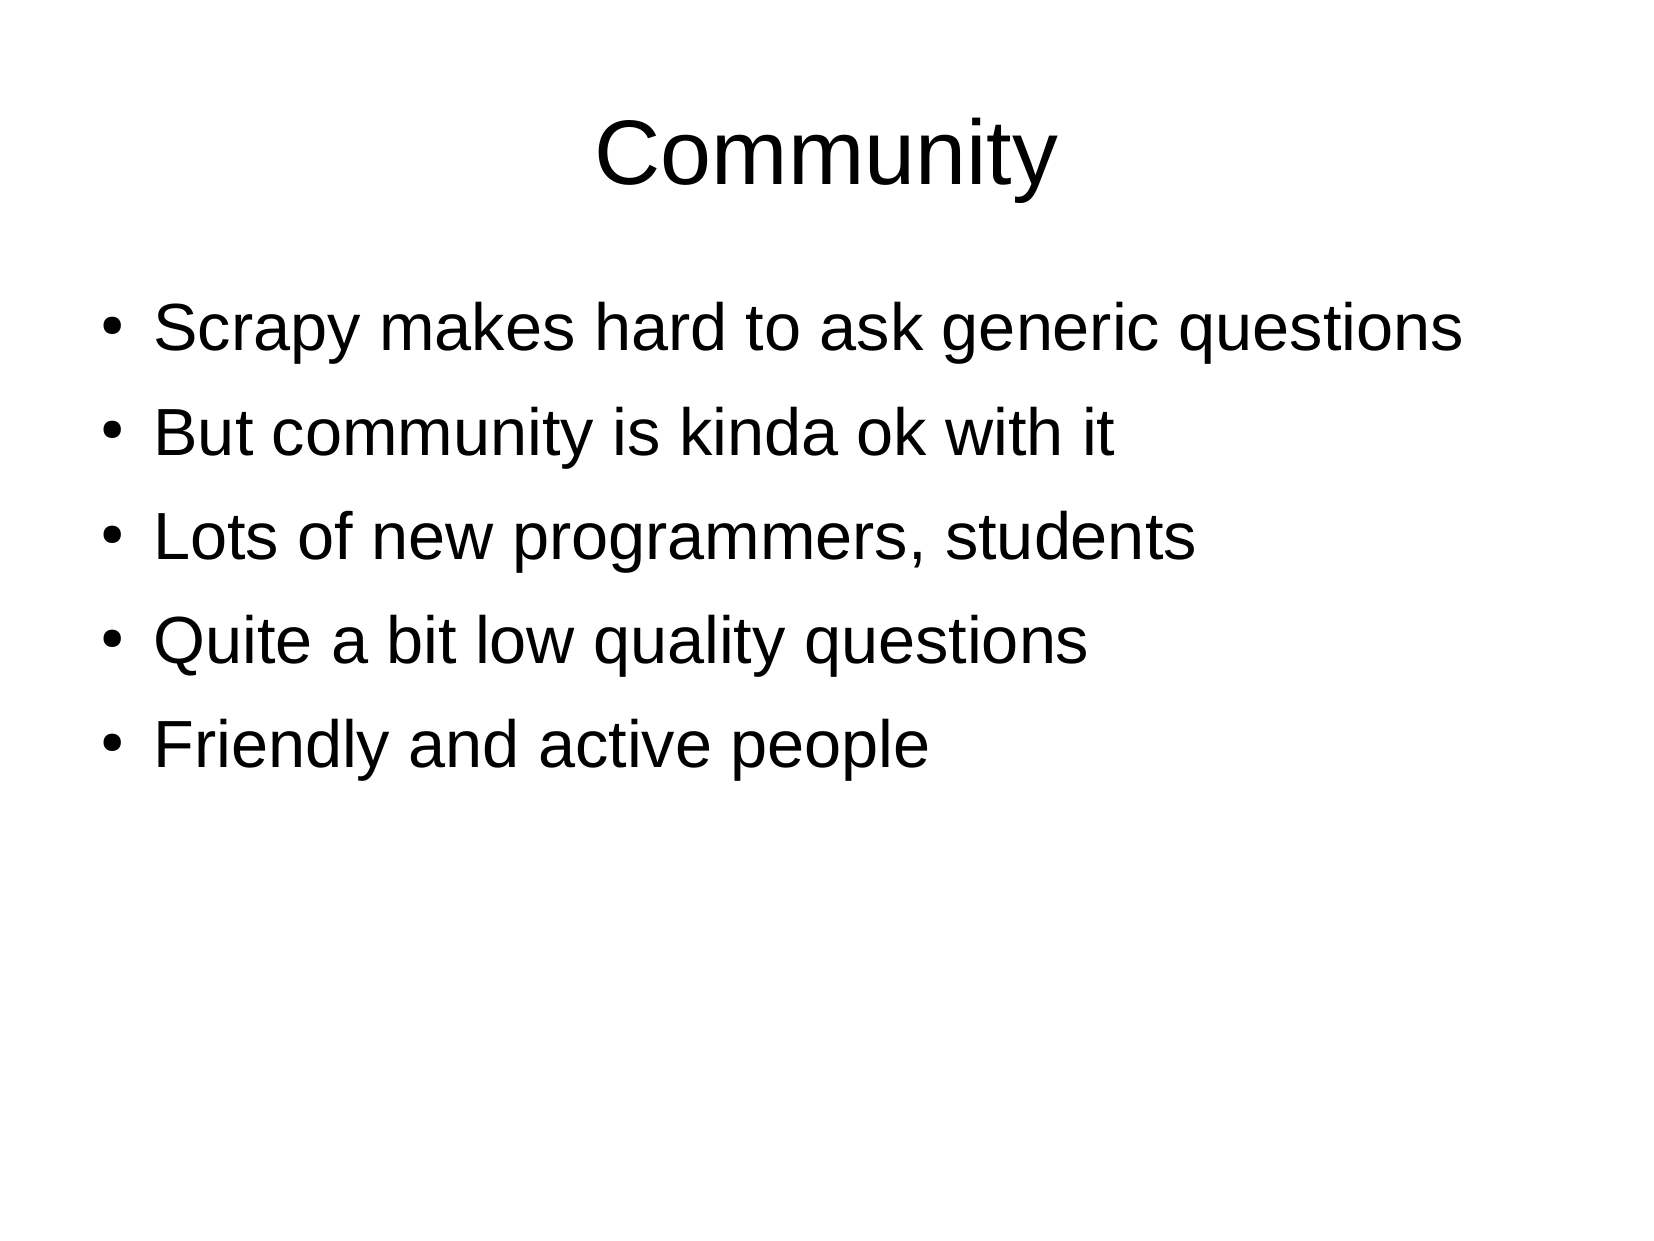

# Community
Scrapy makes hard to ask generic questions
But community is kinda ok with it
Lots of new programmers, students
Quite a bit low quality questions
Friendly and active people